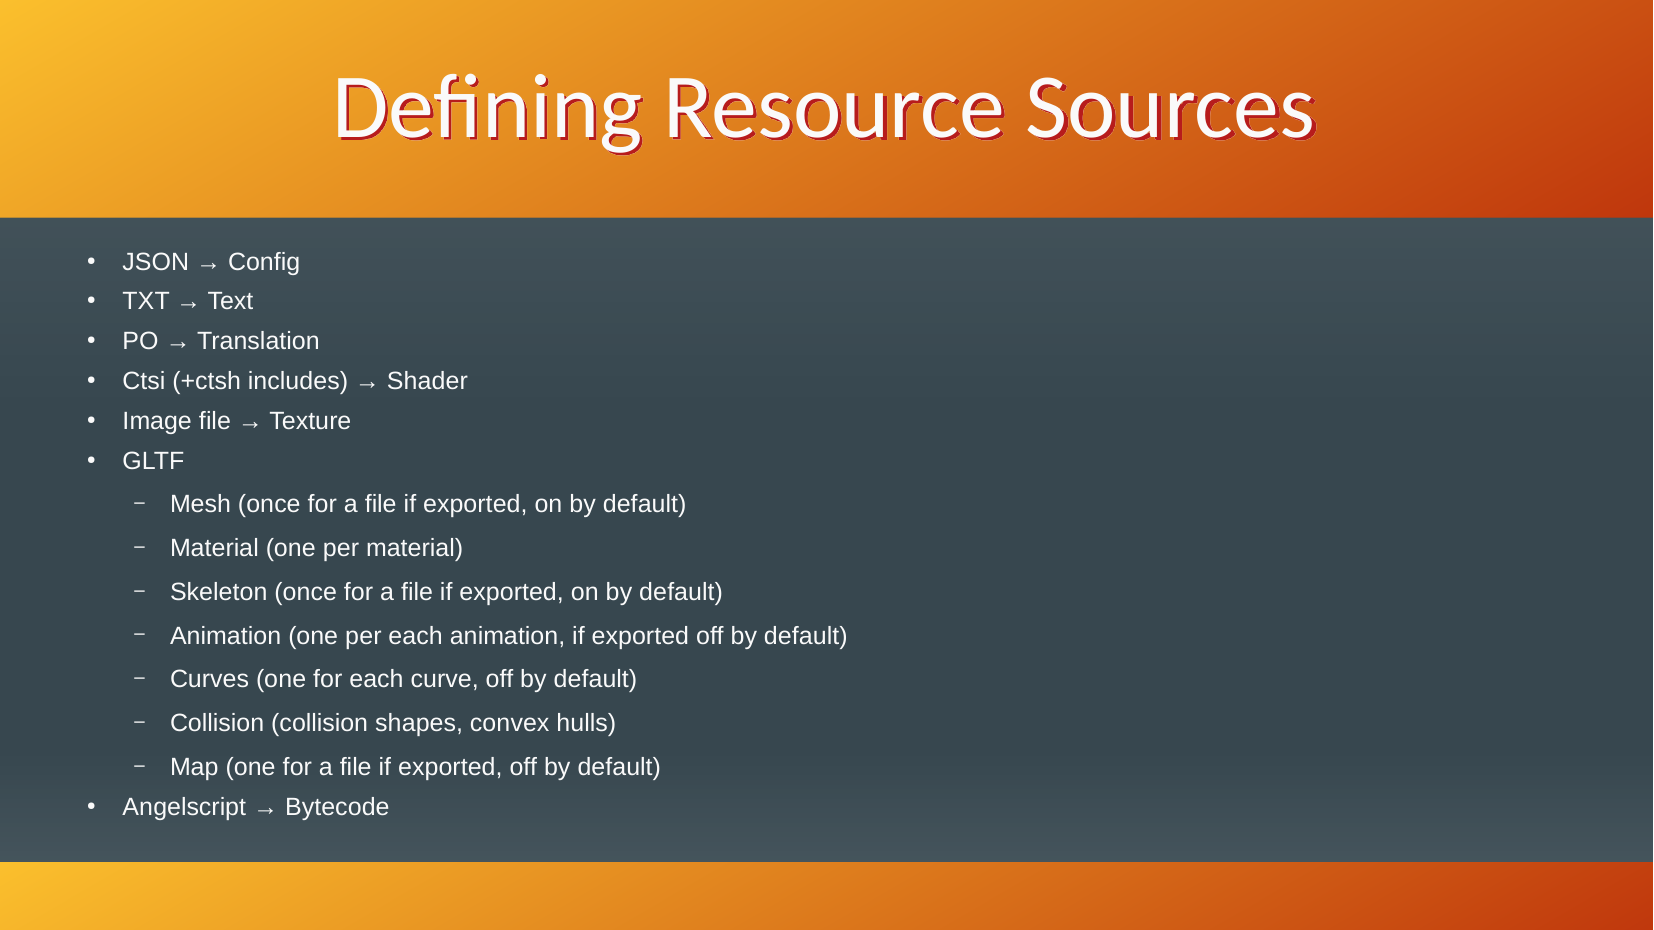

# Defining Resource Sources
JSON → Config
TXT → Text
PO → Translation
Ctsi (+ctsh includes) → Shader
Image file → Texture
GLTF
Mesh (once for a file if exported, on by default)
Material (one per material)
Skeleton (once for a file if exported, on by default)
Animation (one per each animation, if exported off by default)
Curves (one for each curve, off by default)
Collision (collision shapes, convex hulls)
Map (one for a file if exported, off by default)
Angelscript → Bytecode